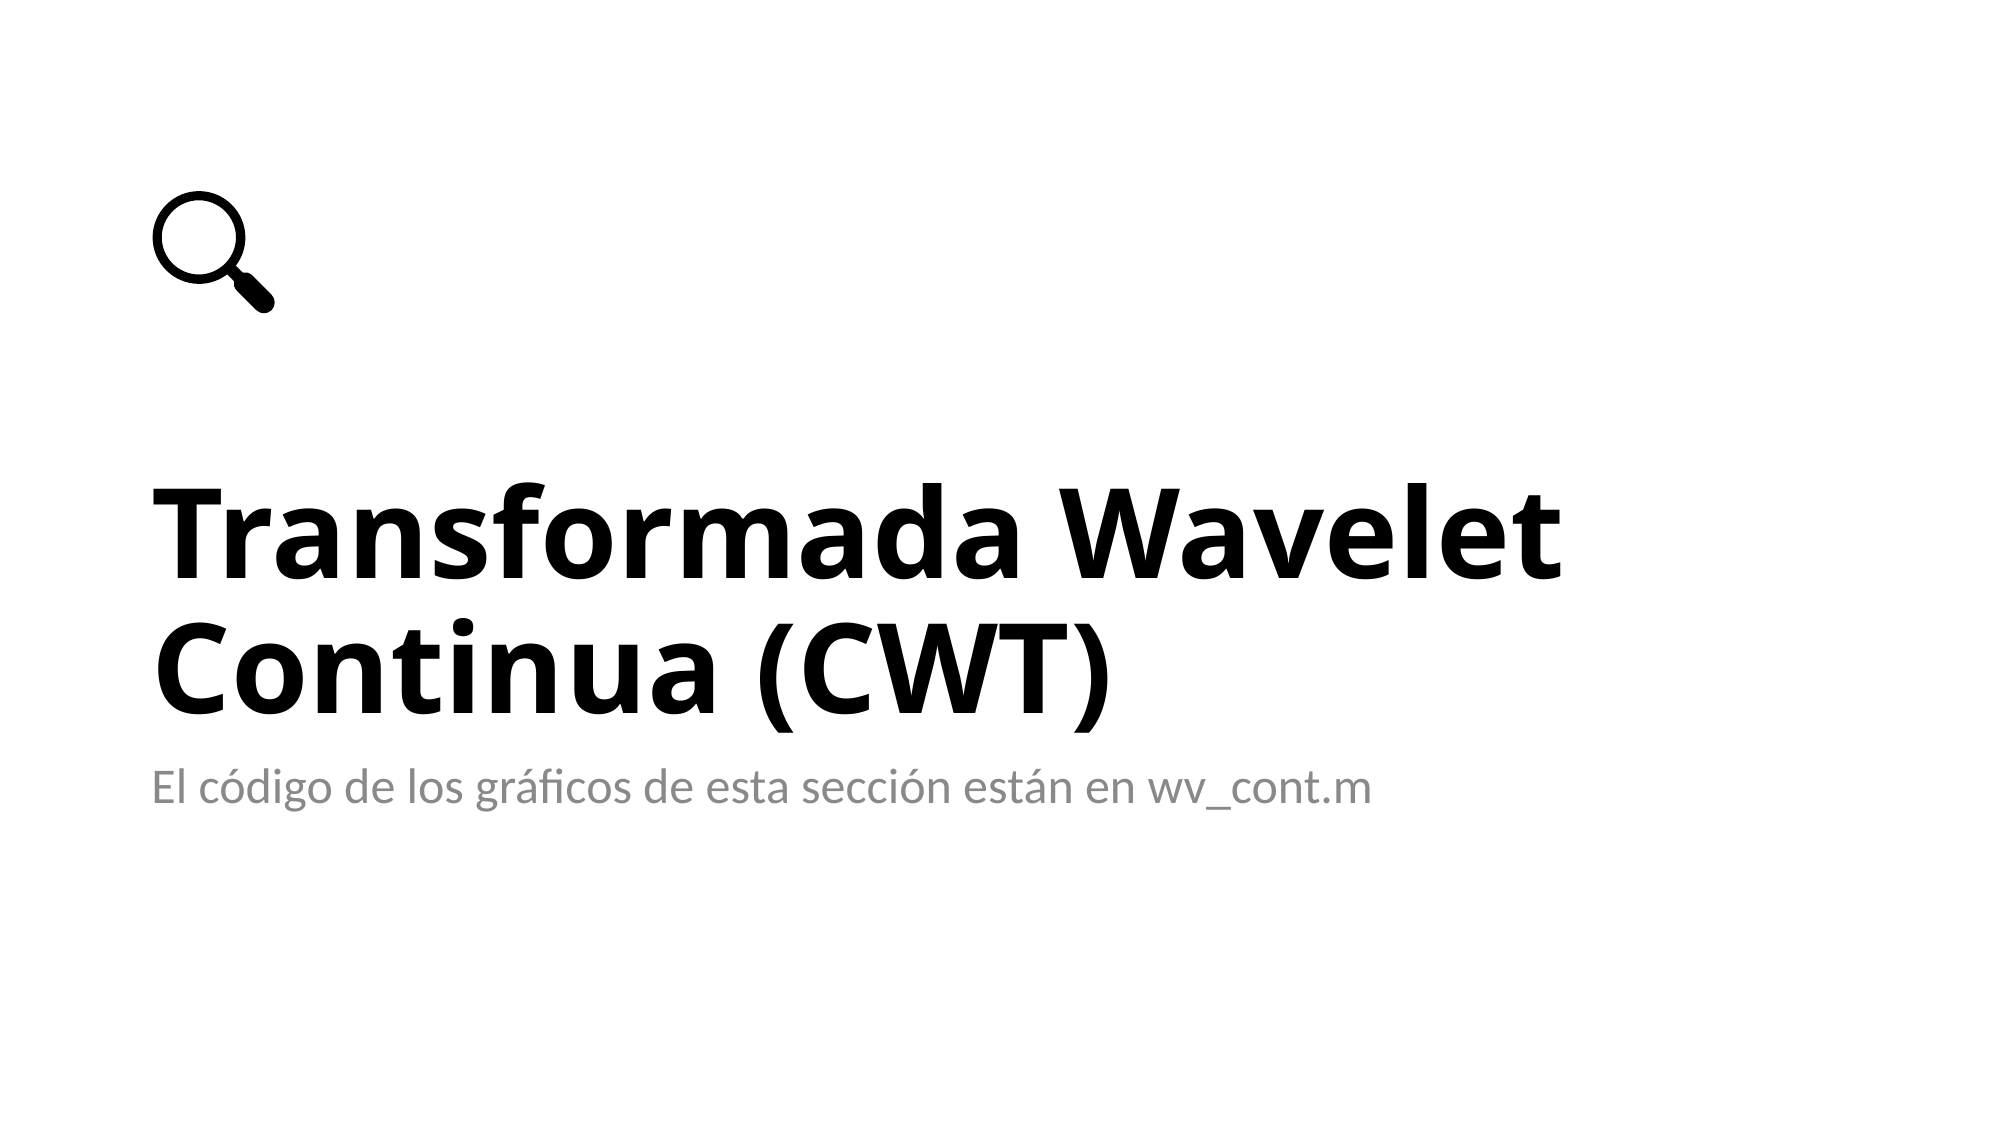

# Transformada Wavelet Continua (CWT)
El código de los gráficos de esta sección están en wv_cont.m